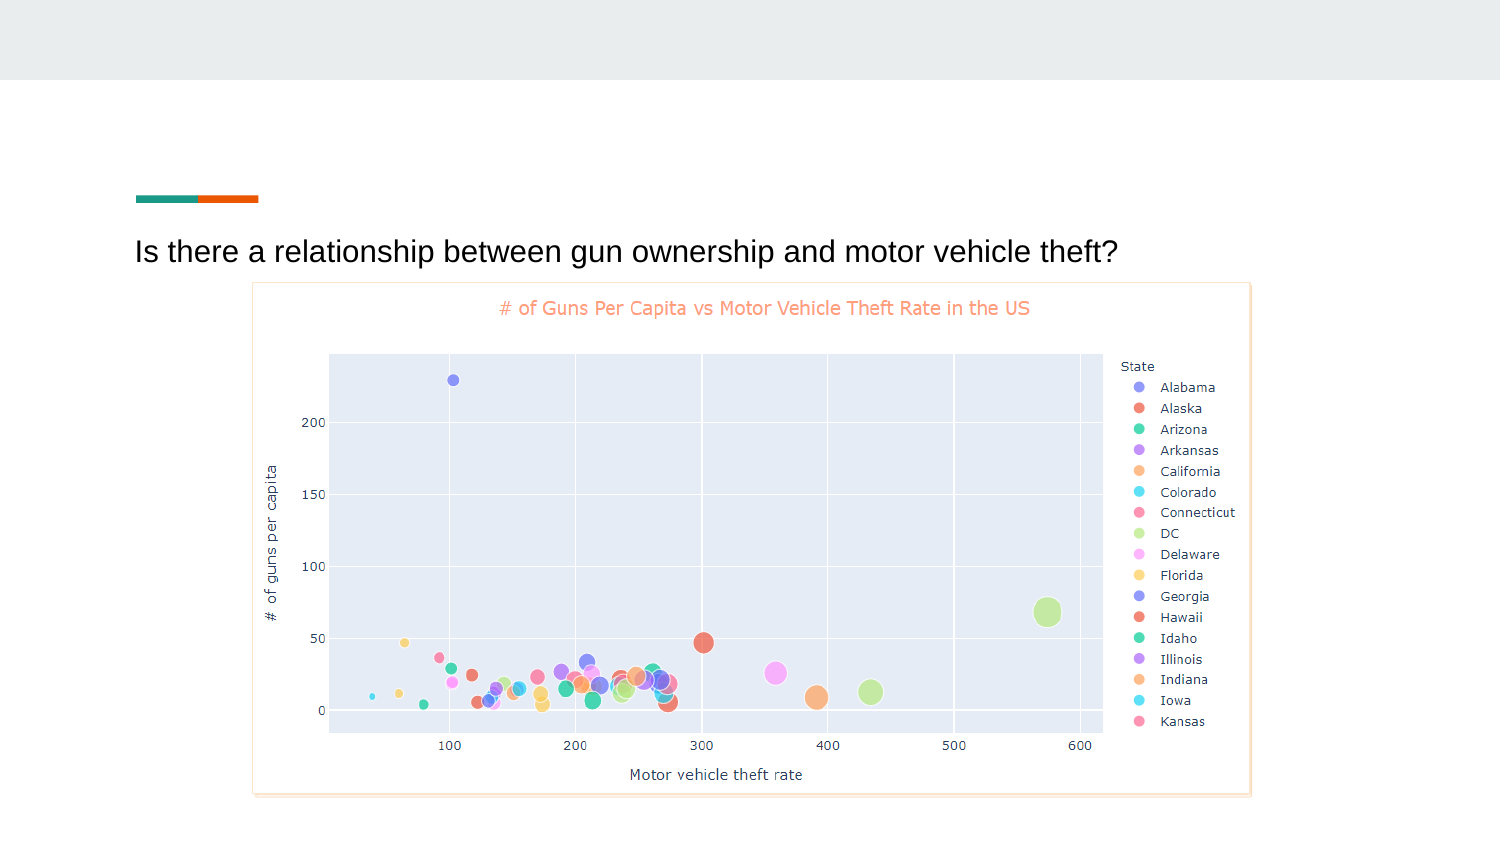

# Is there a relationship between gun ownership and motor vehicle theft?